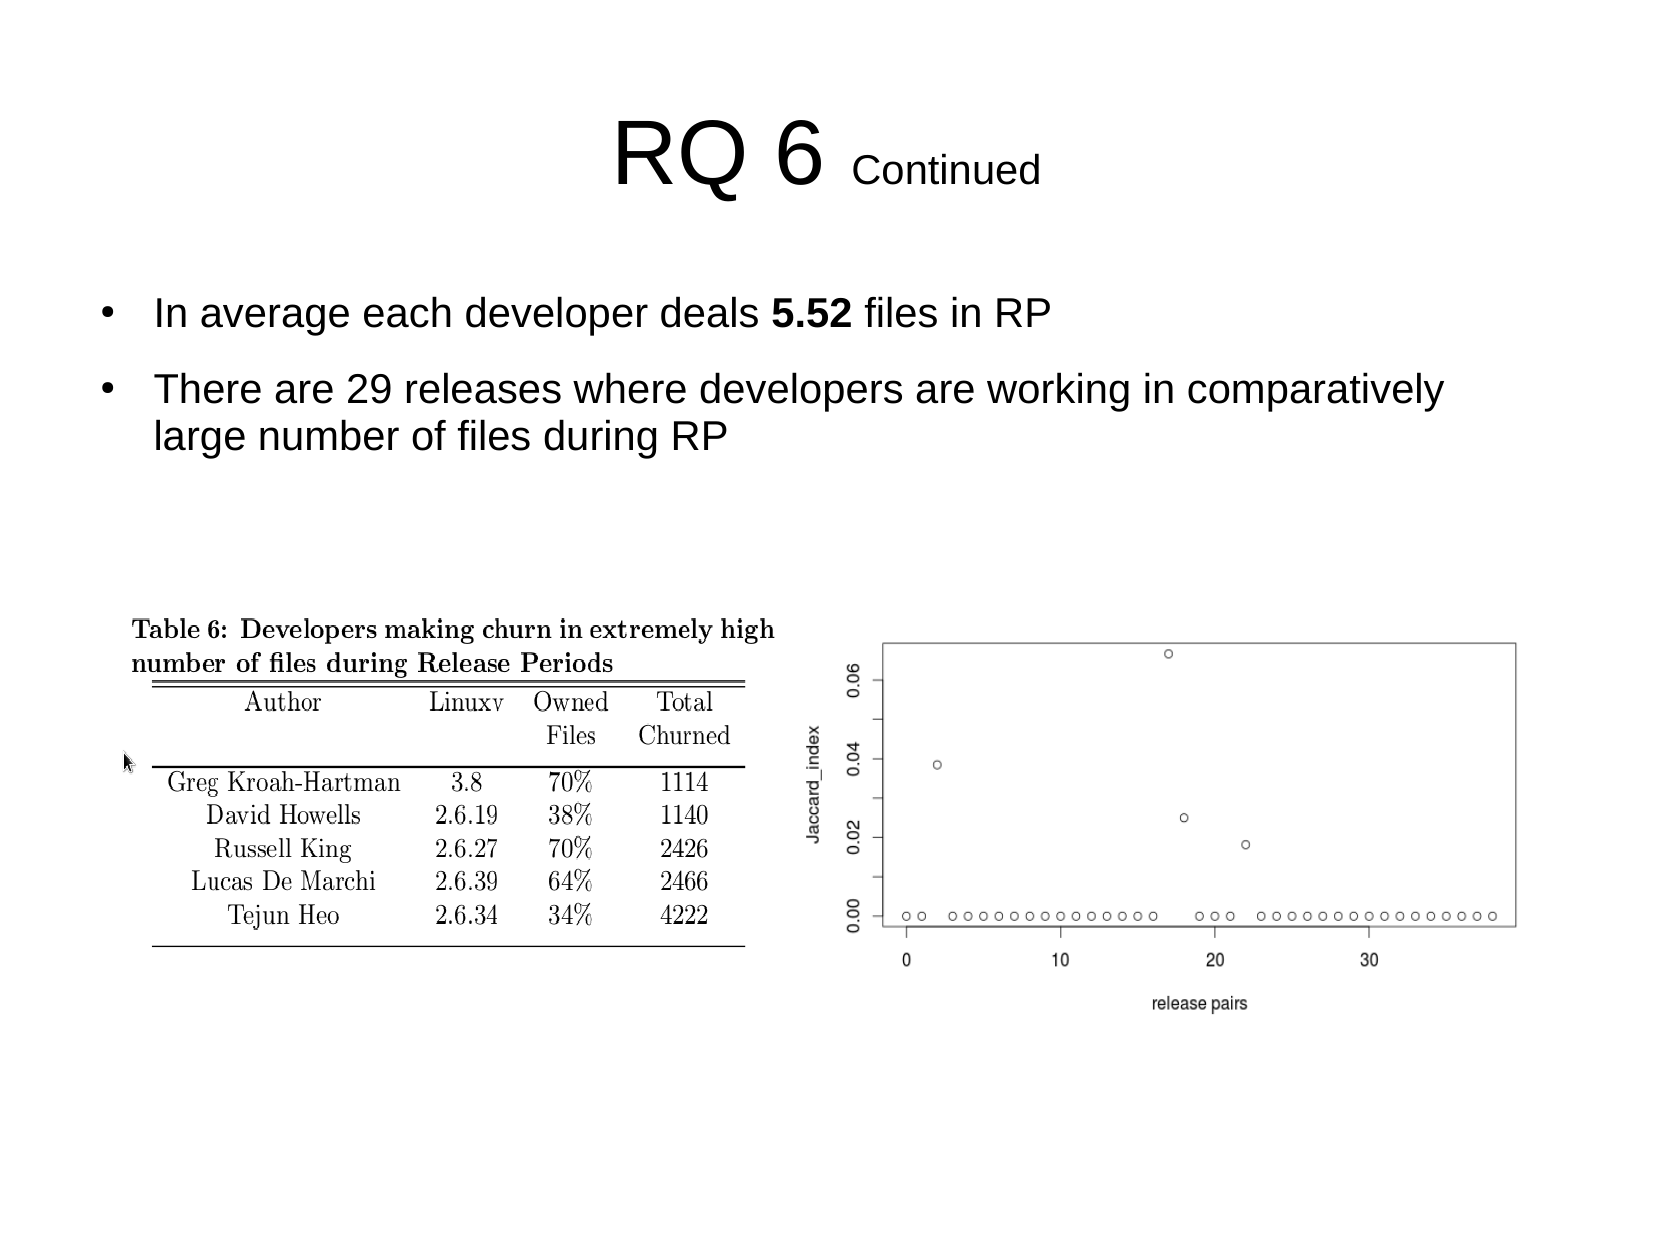

# RQ 6 Continued
In average each developer deals 5.52 files in RP
There are 29 releases where developers are working in comparatively large number of files during RP